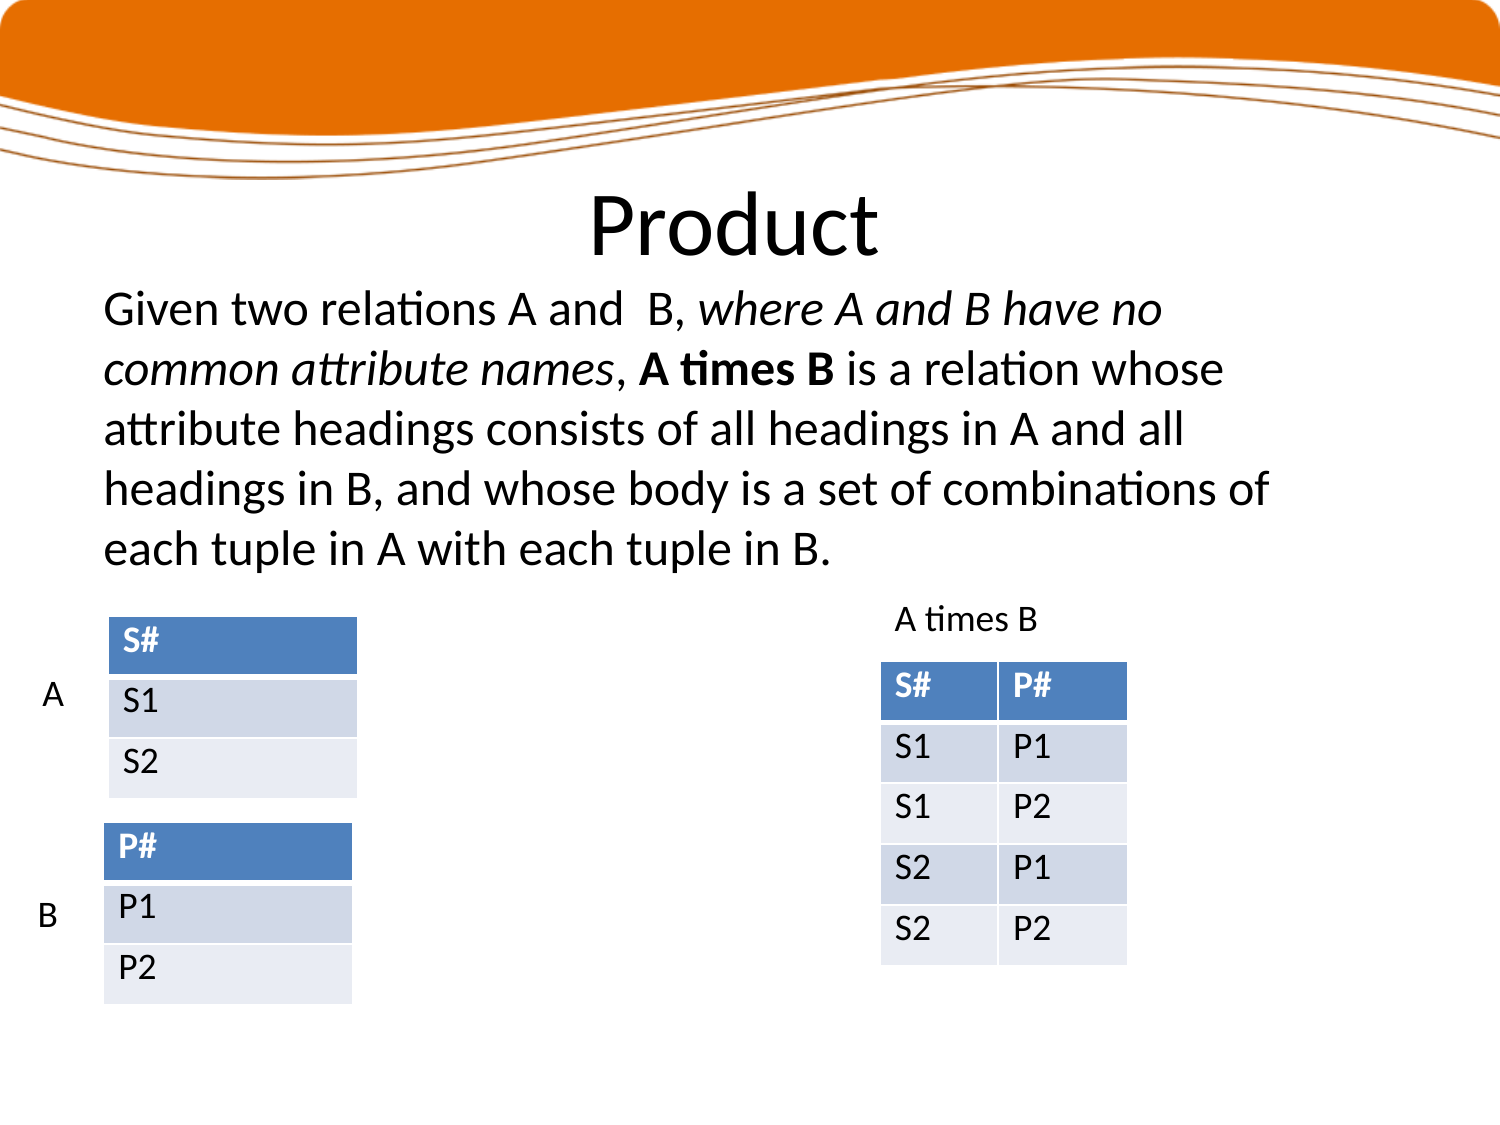

Product
Given two relations A and B, where A and B have no common attribute names, A times B is a relation whose attribute headings consists of all headings in A and all headings in B, and whose body is a set of combinations of each tuple in A with each tuple in B.
A times B
| S# |
| --- |
| S1 |
| S2 |
| S# | P# |
| --- | --- |
| S1 | P1 |
| S1 | P2 |
| S2 | P1 |
| S2 | P2 |
A
| P# |
| --- |
| P1 |
| P2 |
B